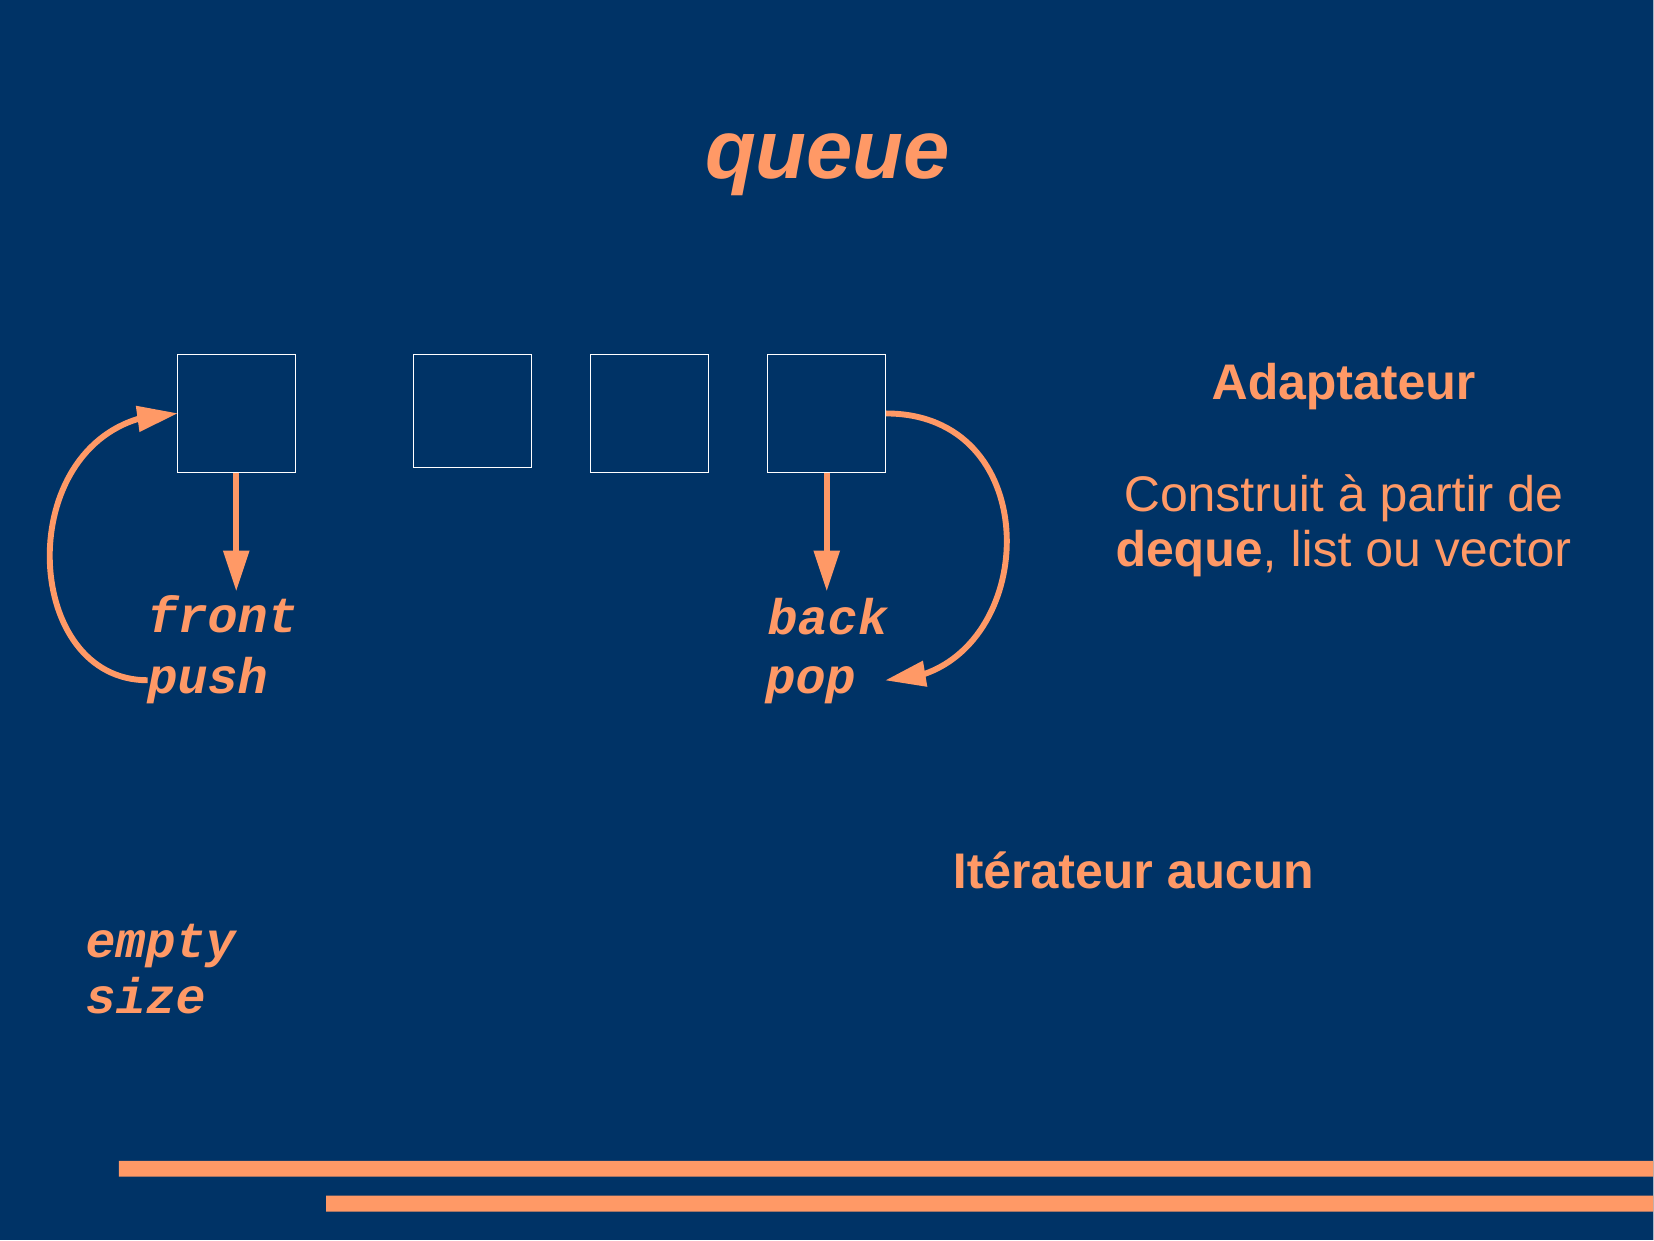

# queue
Adaptateur
Construit à partir de deque, list ou vector
front
back
push
pop
Itérateur aucun
empty
size